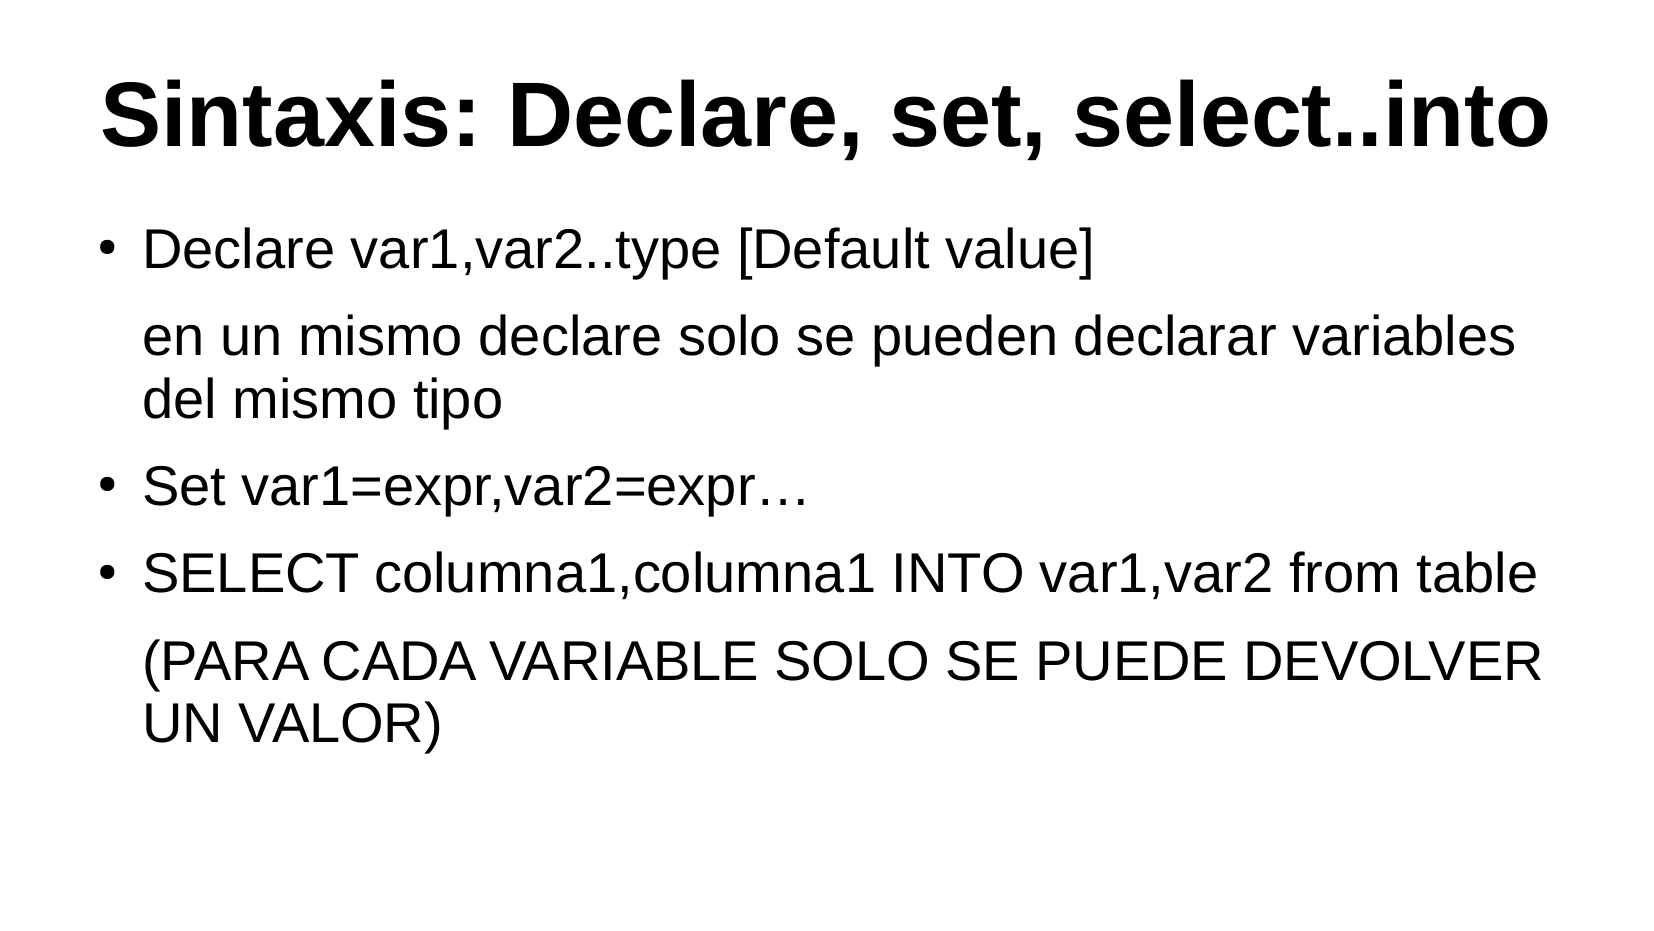

# Sintaxis: Declare, set, select..into
Declare var1,var2..type [Default value]
en un mismo declare solo se pueden declarar variables del mismo tipo
Set var1=expr,var2=expr…
SELECT columna1,columna1 INTO var1,var2 from table
(PARA CADA VARIABLE SOLO SE PUEDE DEVOLVER UN VALOR)